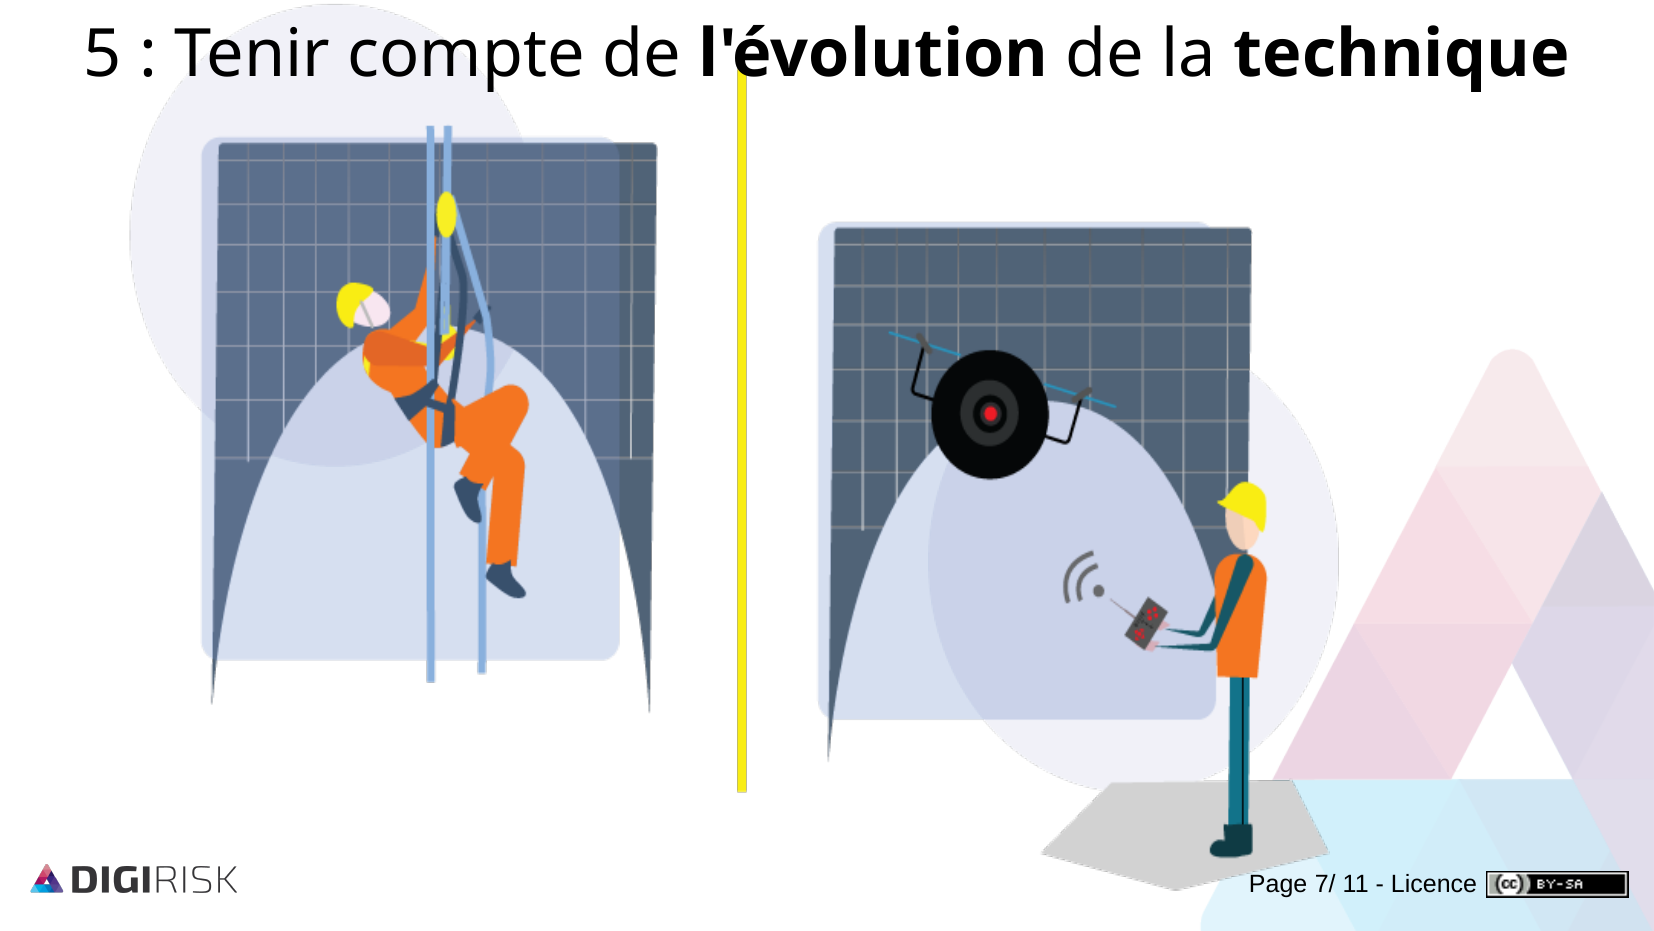

# 5 : Tenir compte de l'évolution de la technique